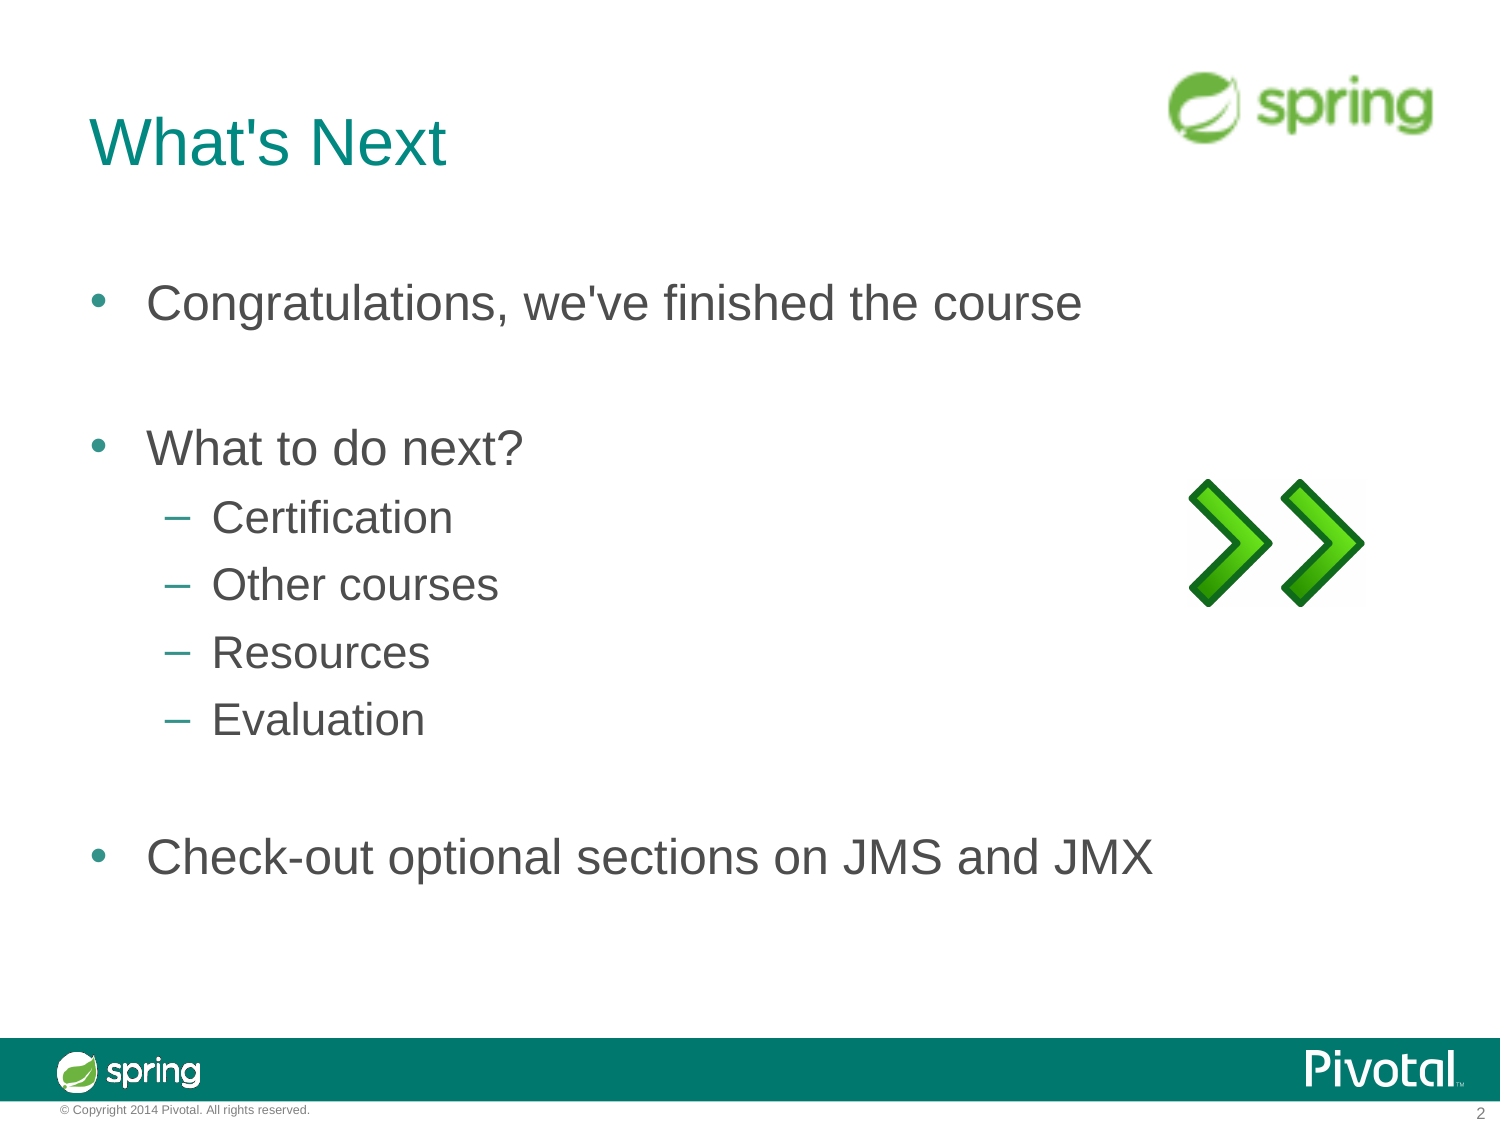

# What's Next
Congratulations, we've finished the course
What to do next?
Certification
Other courses
Resources
Evaluation
Check-out optional sections on JMS and JMX